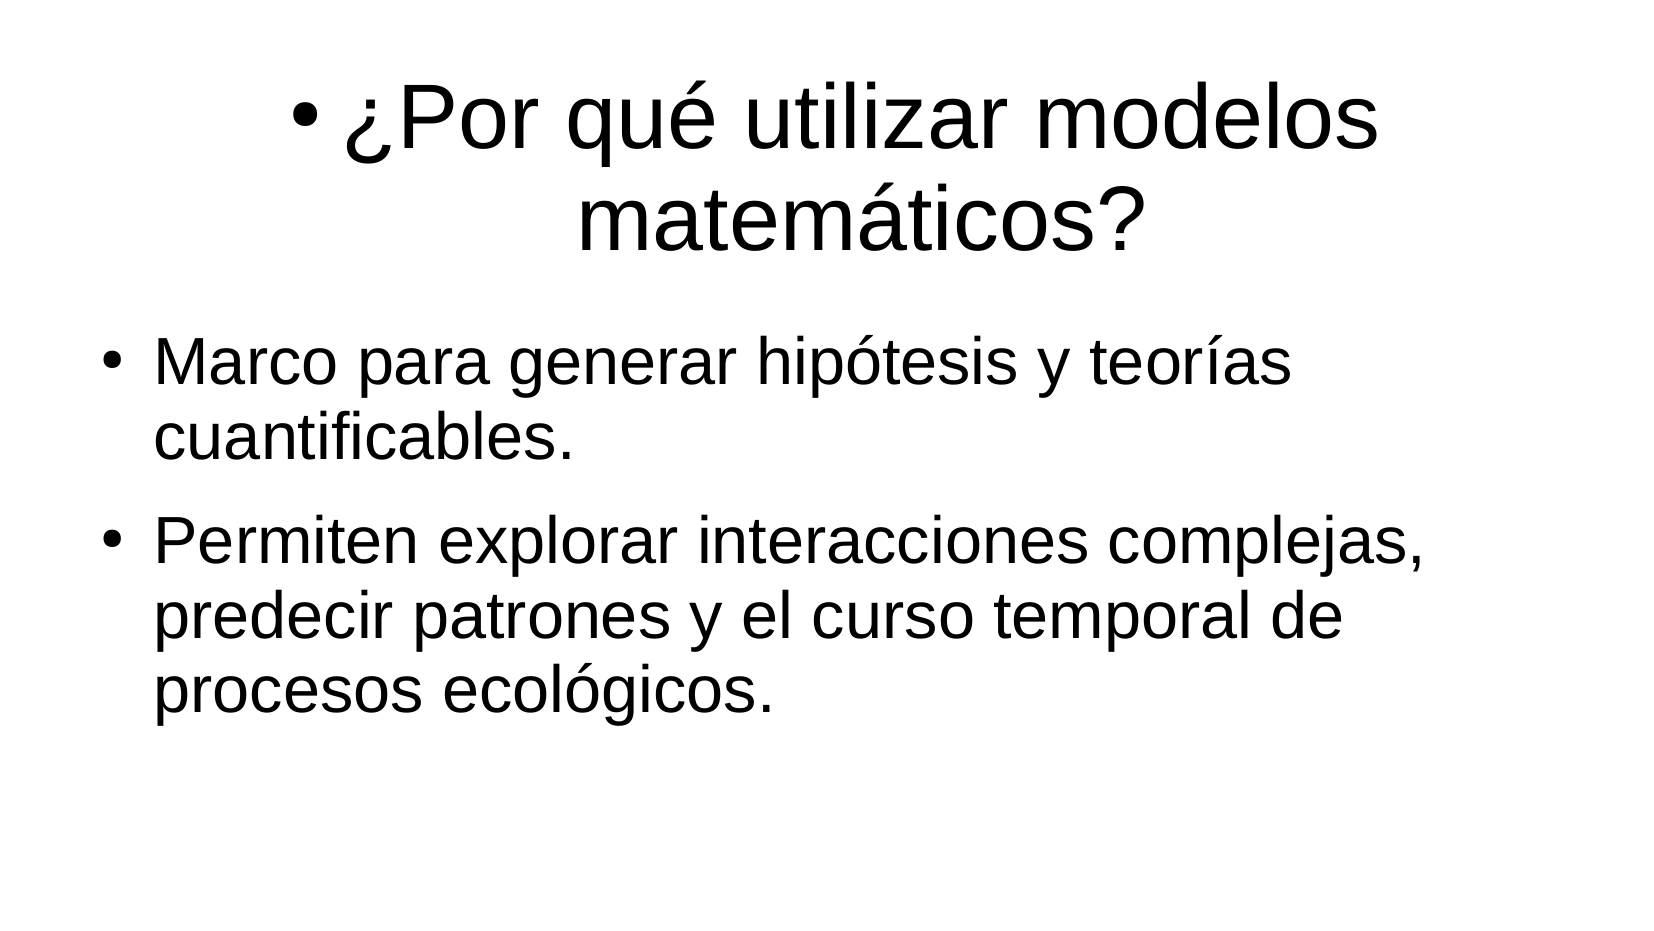

# ¿Por qué utilizar modelos matemáticos?
Marco para generar hipótesis y teorías cuantificables.
Permiten explorar interacciones complejas, predecir patrones y el curso temporal de procesos ecológicos.